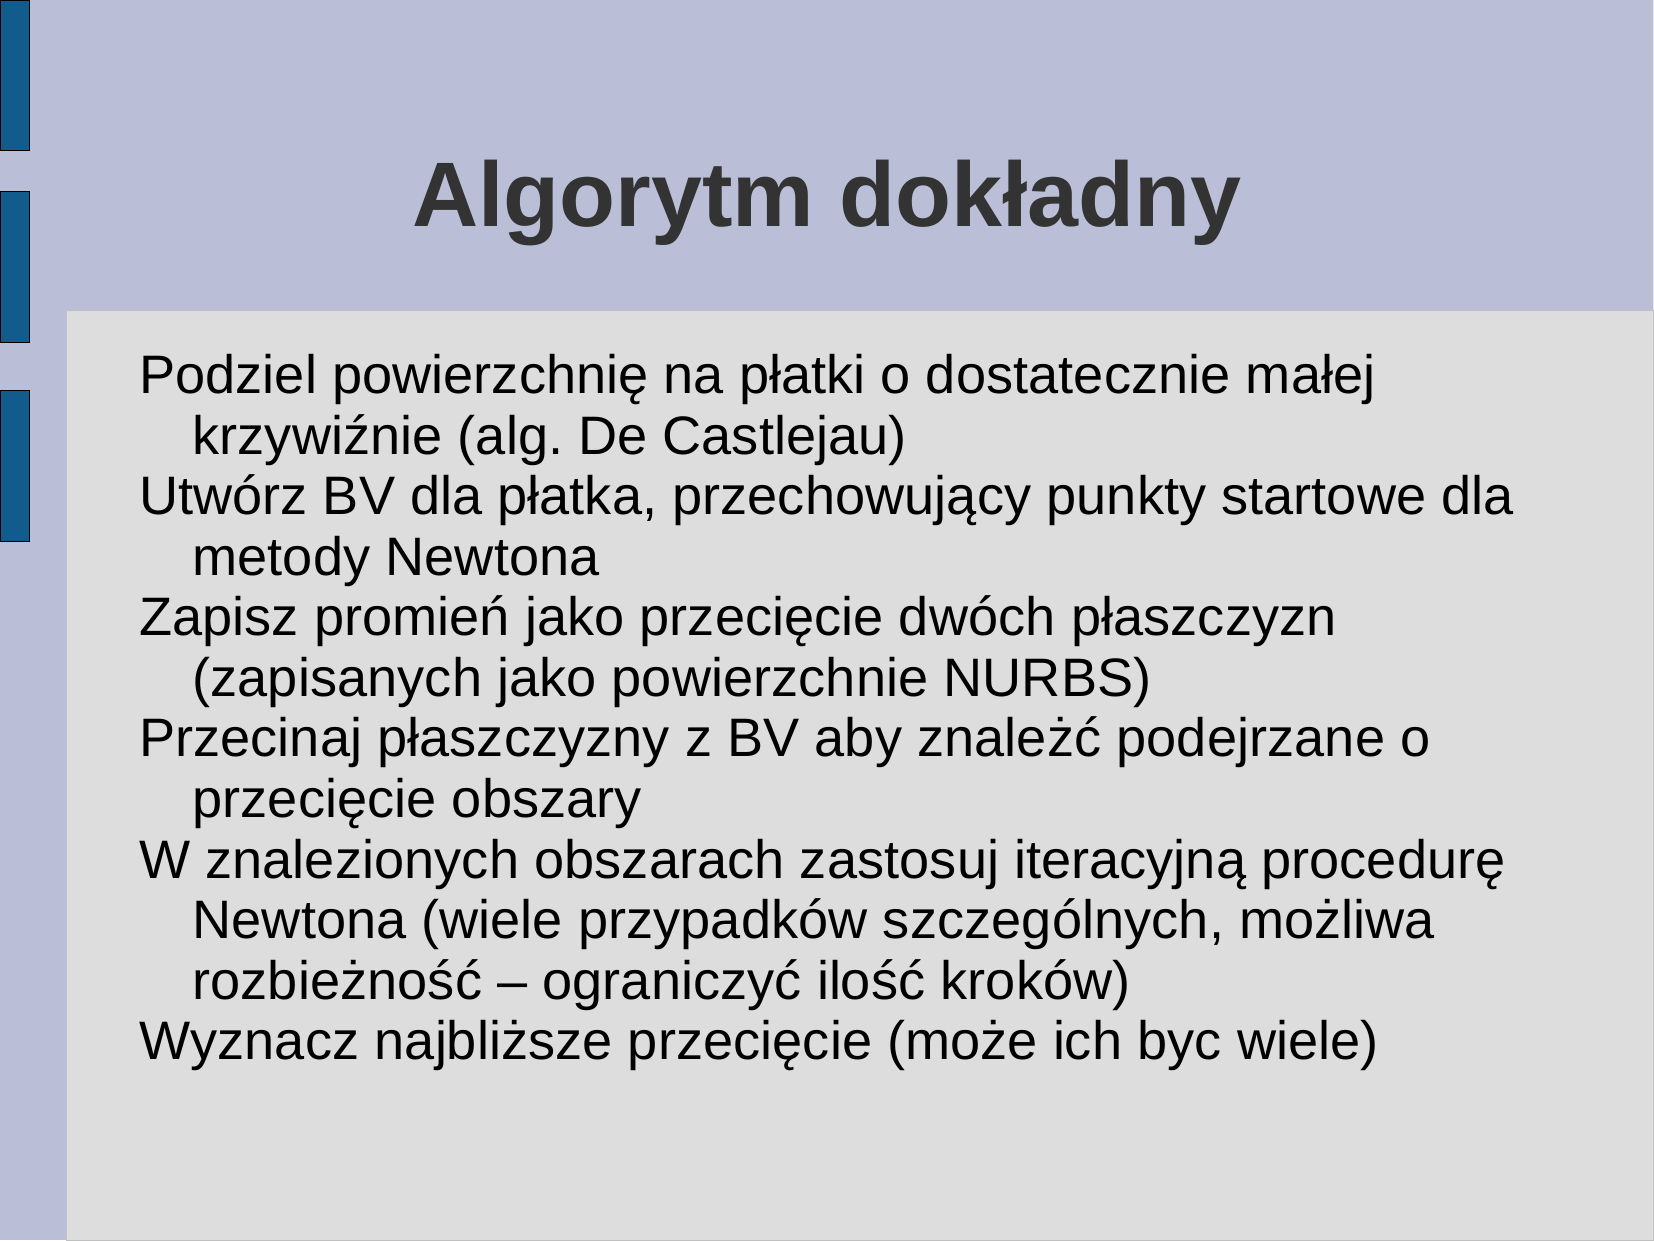

# Algorytm dokładny
Podziel powierzchnię na płatki o dostatecznie małej krzywiźnie (alg. De Castlejau)
Utwórz BV dla płatka, przechowujący punkty startowe dla metody Newtona
Zapisz promień jako przecięcie dwóch płaszczyzn (zapisanych jako powierzchnie NURBS)
Przecinaj płaszczyzny z BV aby znależć podejrzane o przecięcie obszary
W znalezionych obszarach zastosuj iteracyjną procedurę Newtona (wiele przypadków szczególnych, możliwa rozbieżność – ograniczyć ilość kroków)
Wyznacz najbliższe przecięcie (może ich byc wiele)